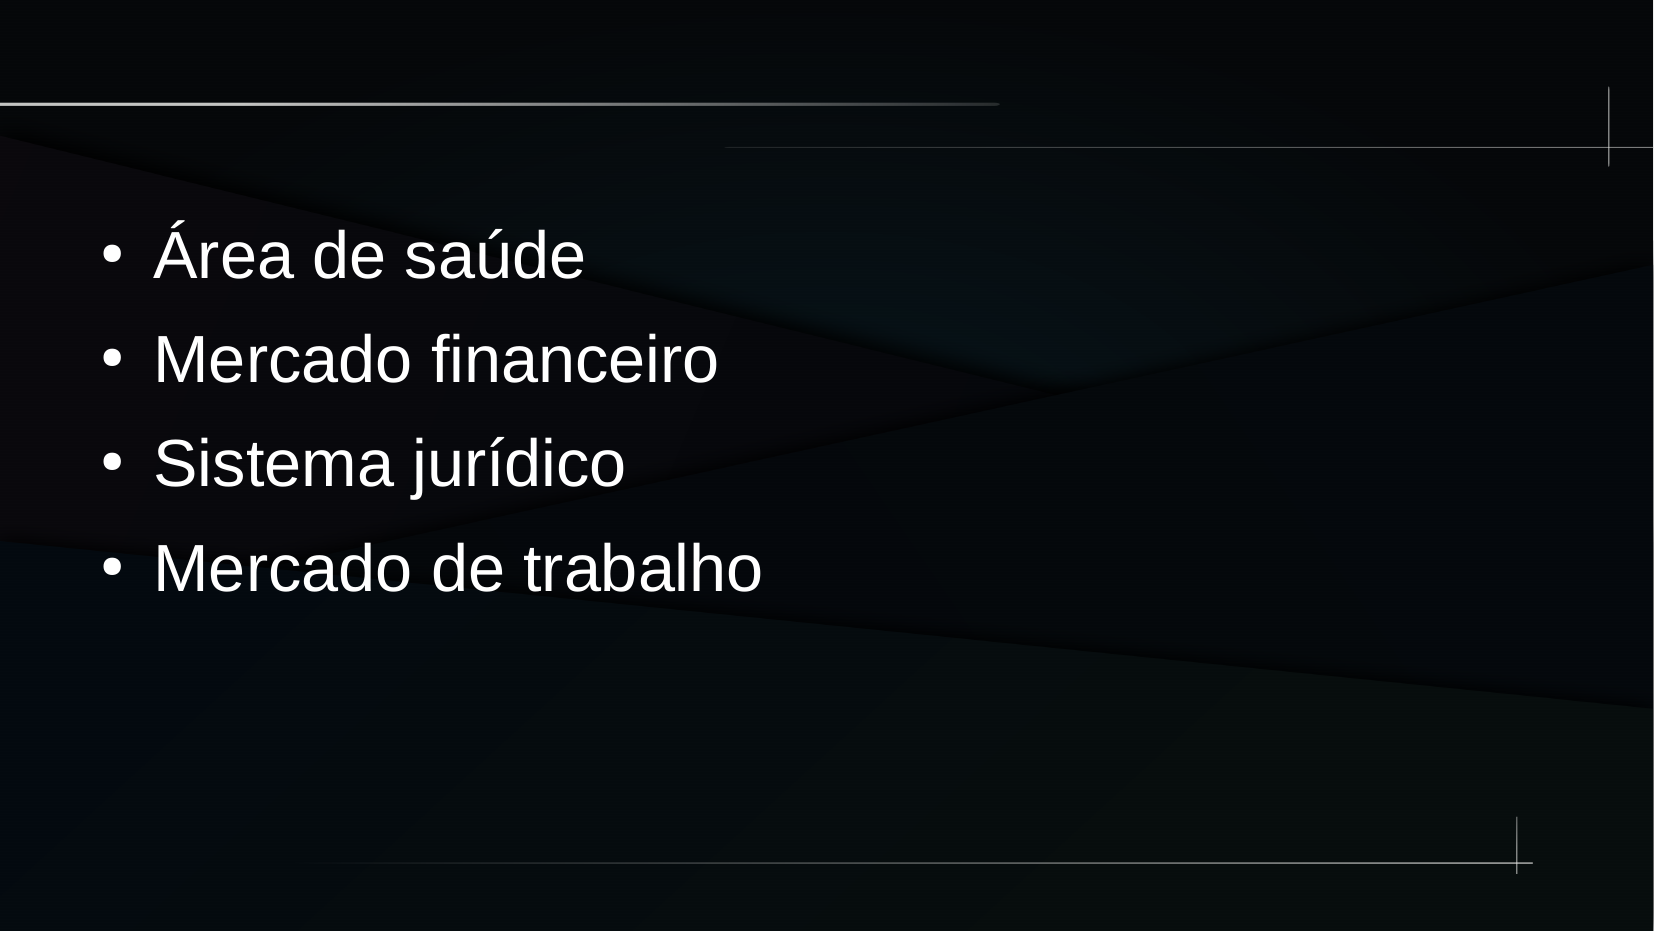

# Área de saúde
Mercado financeiro
Sistema jurídico
Mercado de trabalho